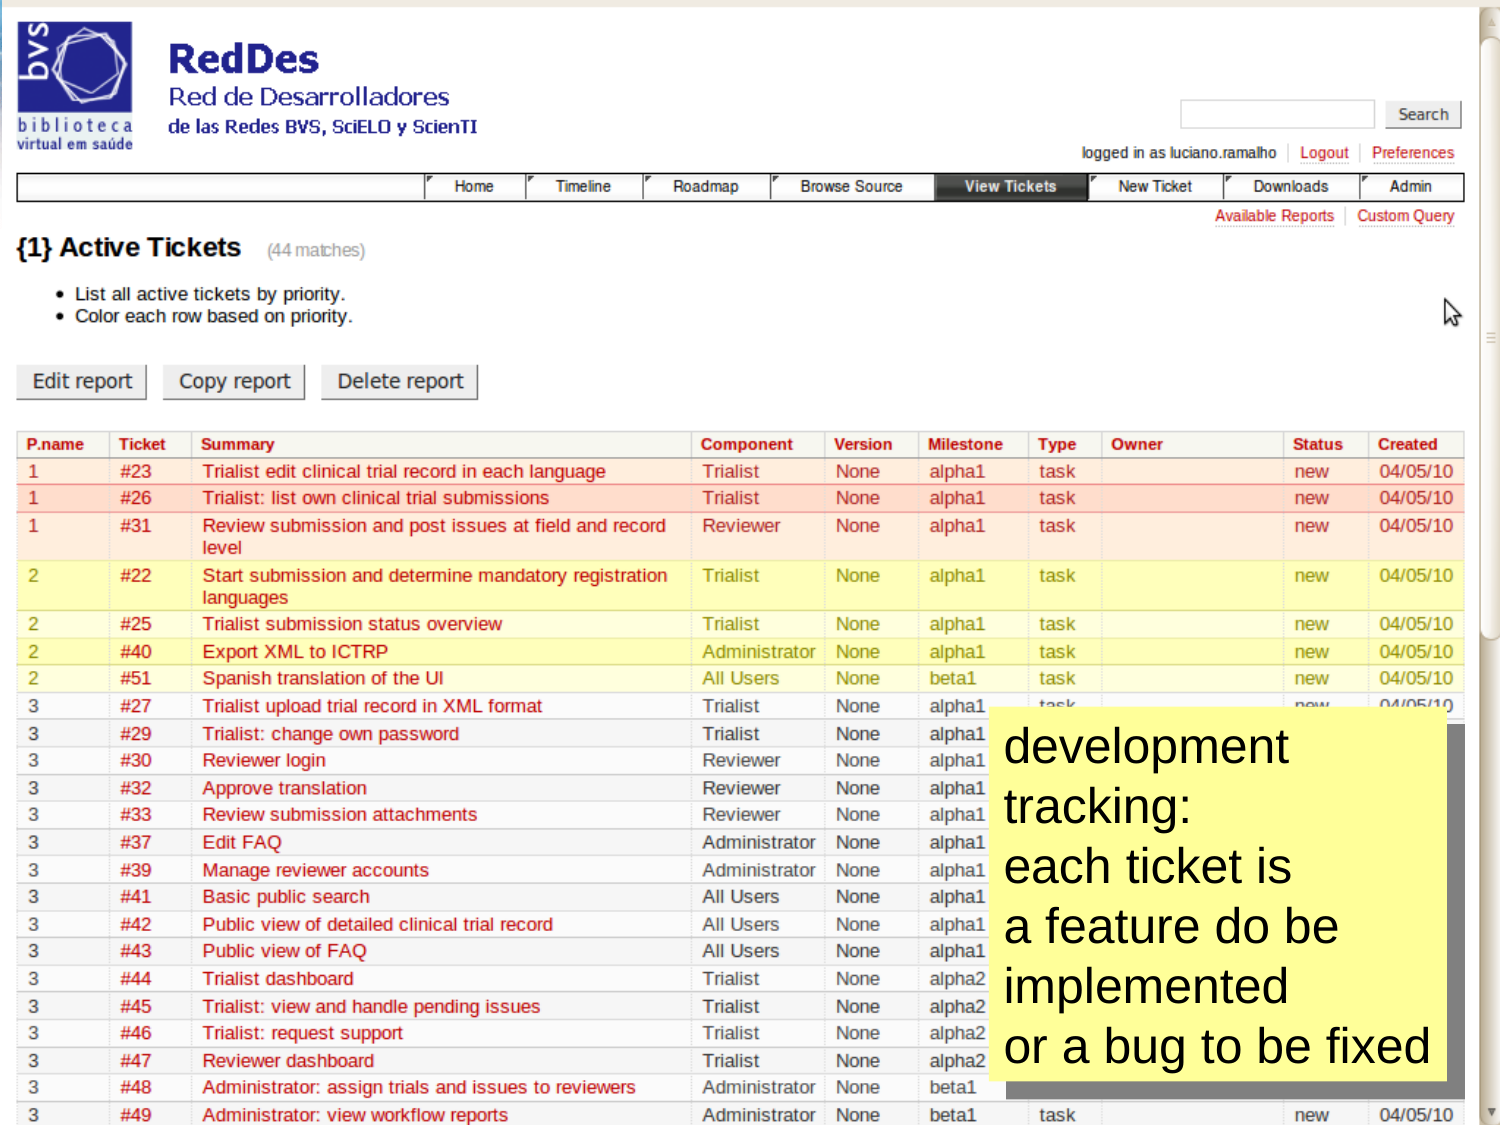

development
tracking:
each ticket is
a feature do be
implemented
or a bug to be fixed